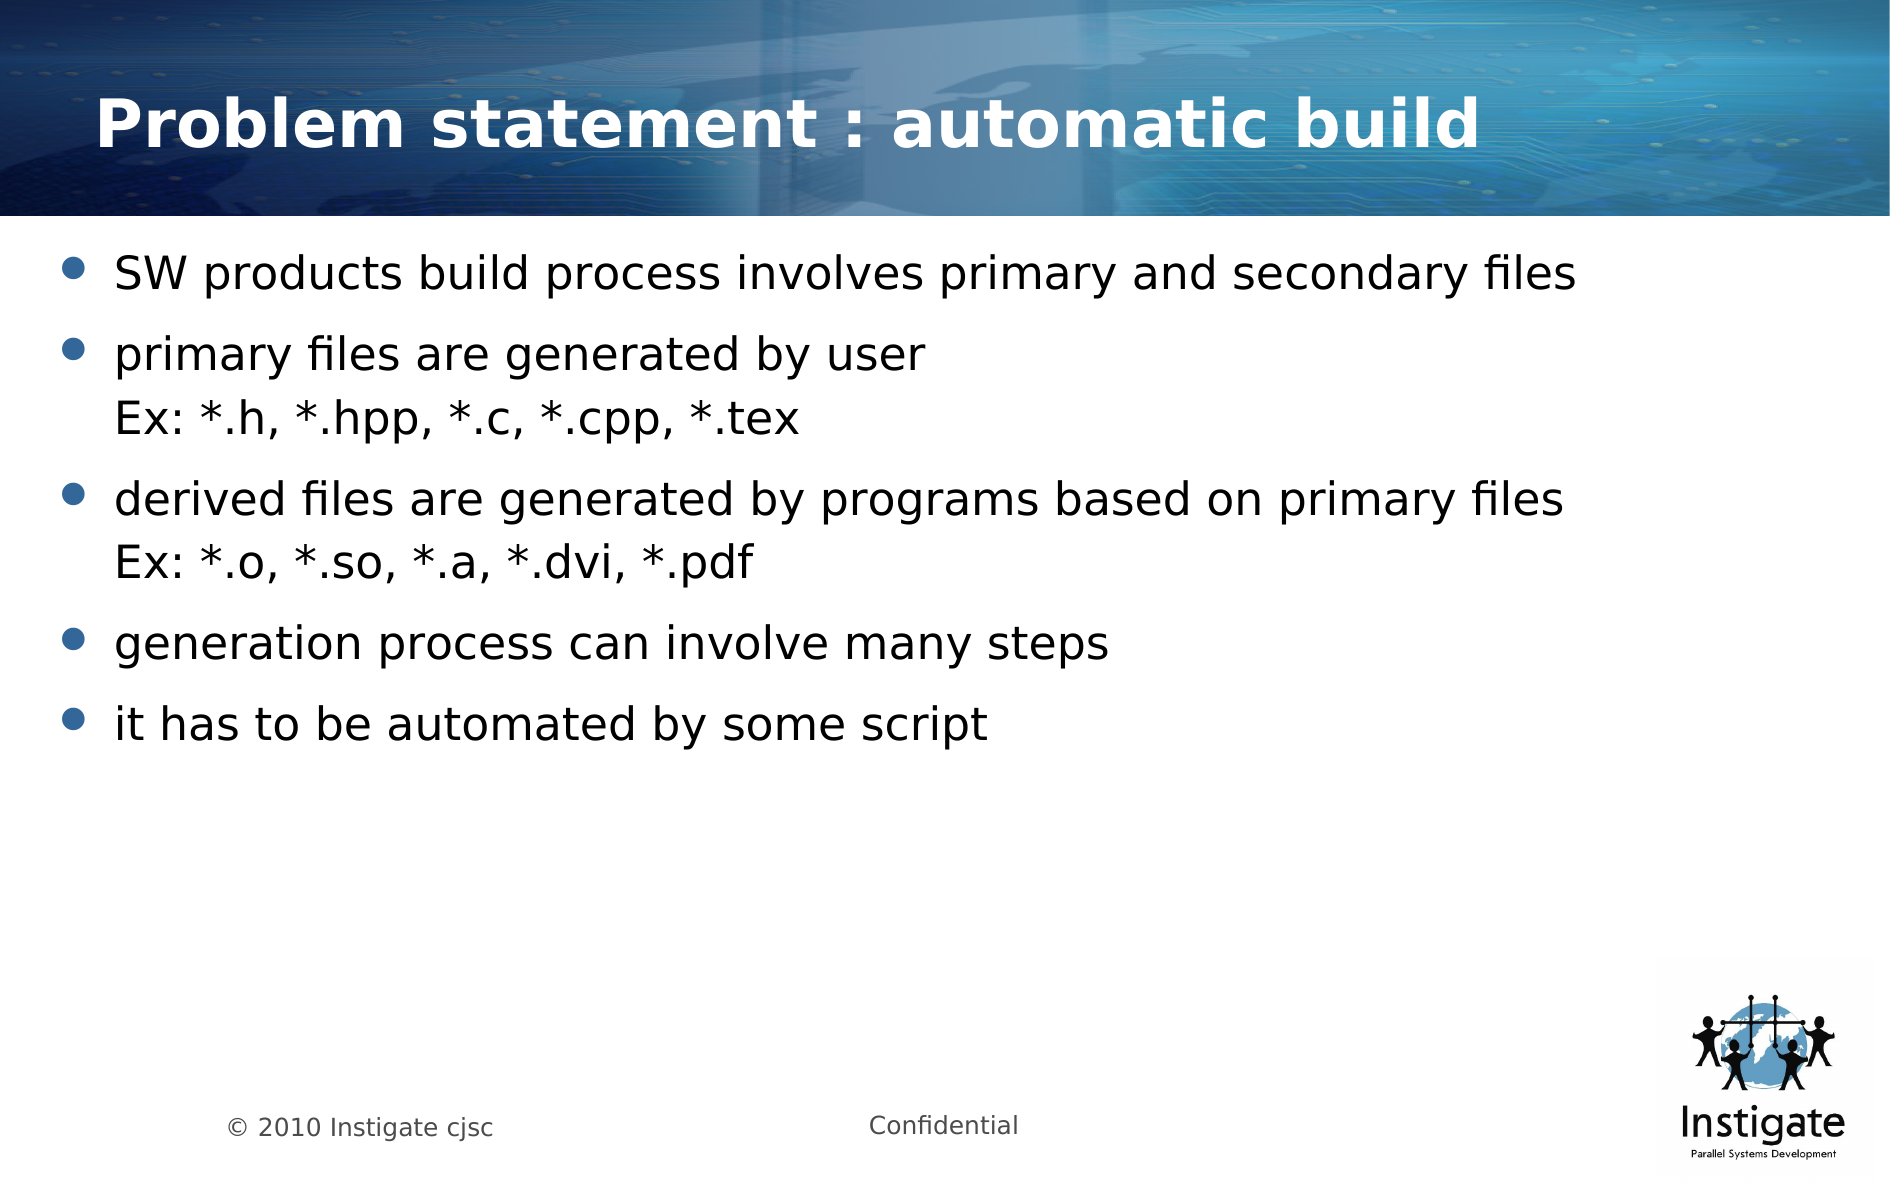

# Problem statement : automatic build
SW products build process involves primary and secondary files
primary files are generated by user
Ex: *.h, *.hpp, *.c, *.cpp, *.tex
derived files are generated by programs based on primary files
Ex: *.o, *.so, *.a, *.dvi, *.pdf
generation process can involve many steps
it has to be automated by some script